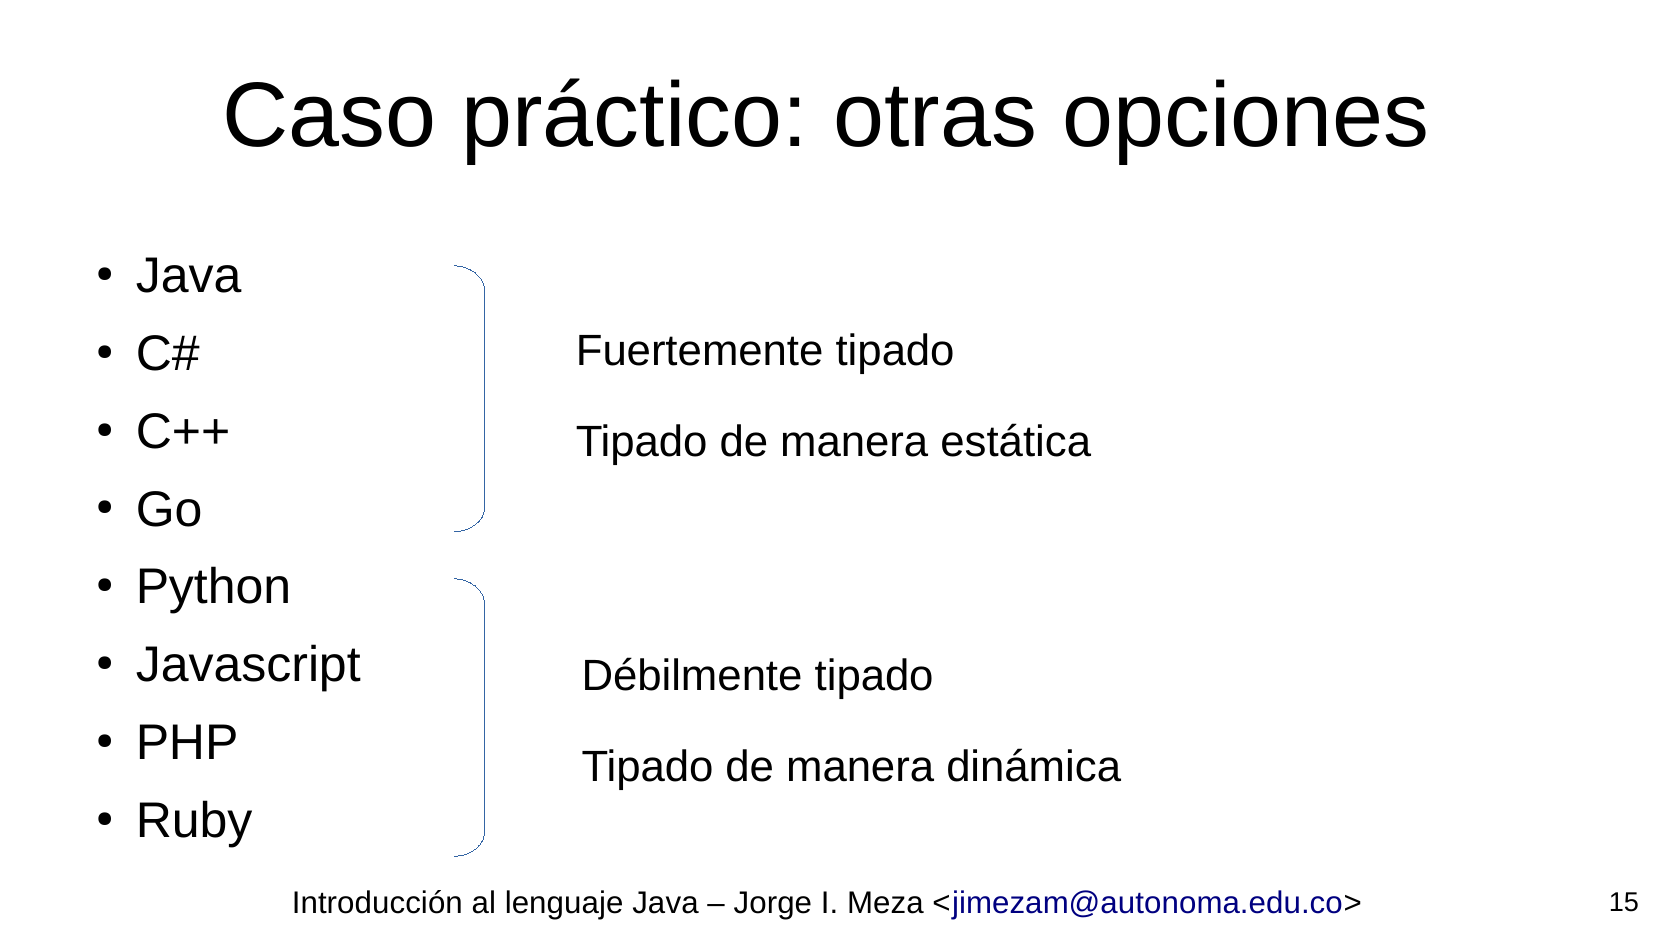

# Caso práctico: otras opciones
Java
C#
C++
Go
Python
Javascript
PHP
Ruby
Fuertemente tipado
Tipado de manera estática
Débilmente tipado
Tipado de manera dinámica